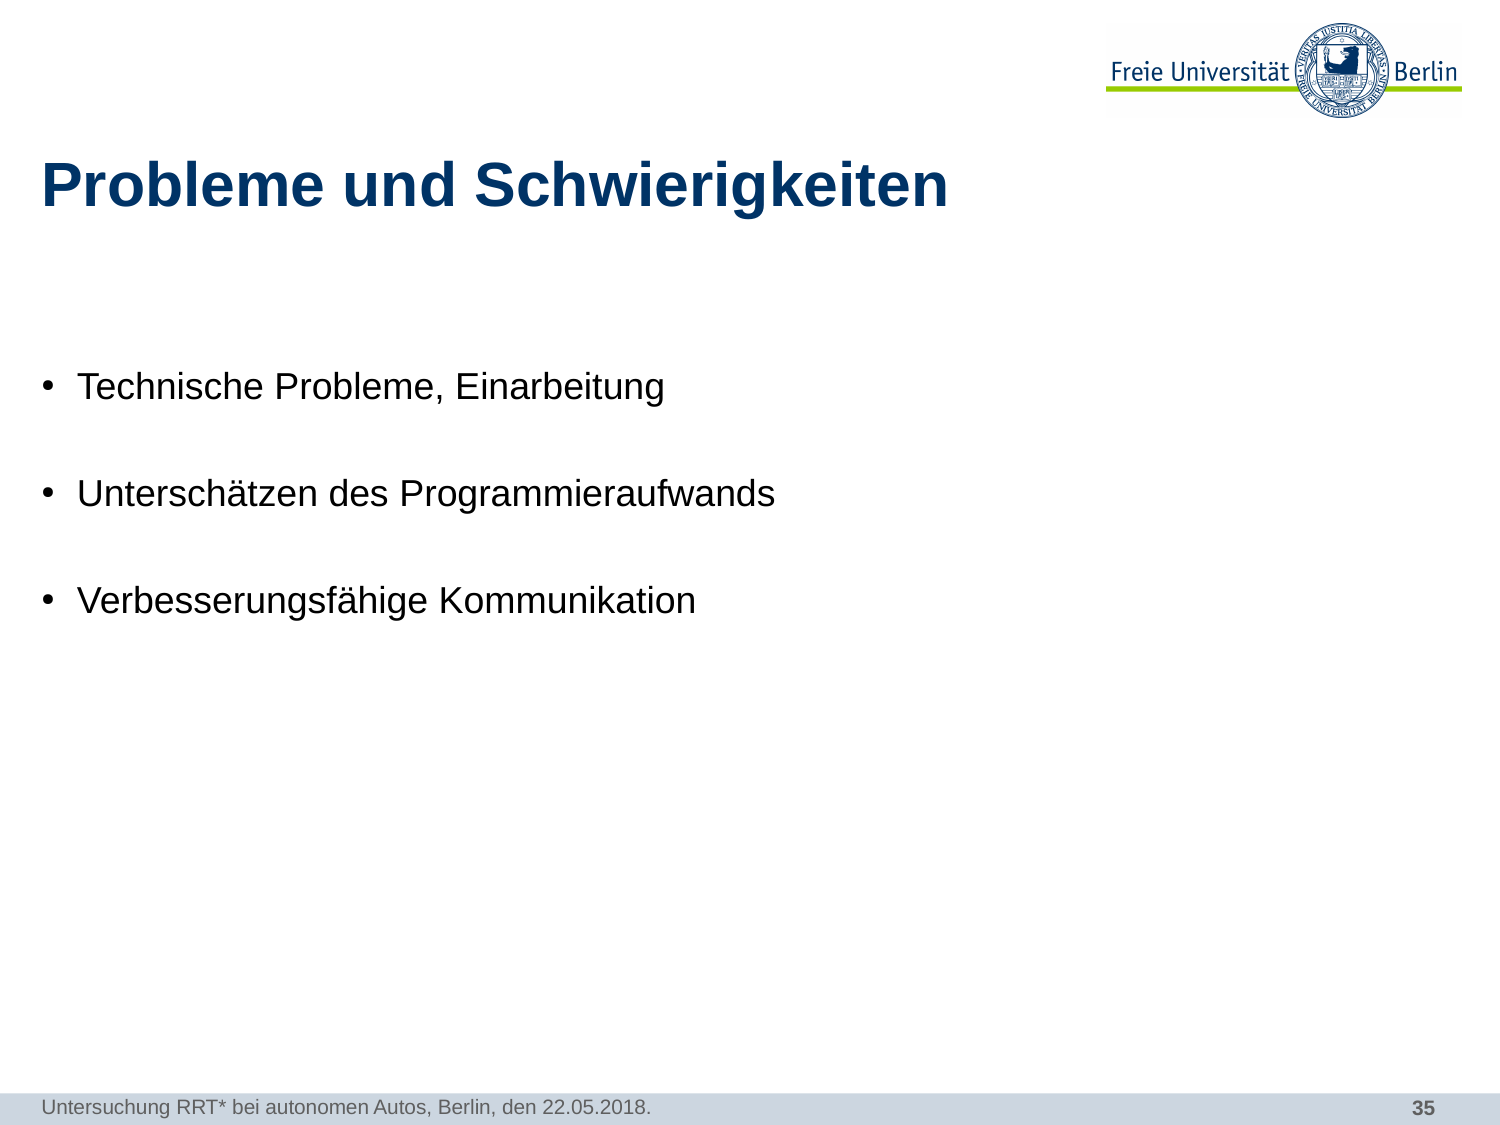

# Probleme und Schwierigkeiten
Technische Probleme, Einarbeitung
Unterschätzen des Programmieraufwands
Verbesserungsfähige Kommunikation